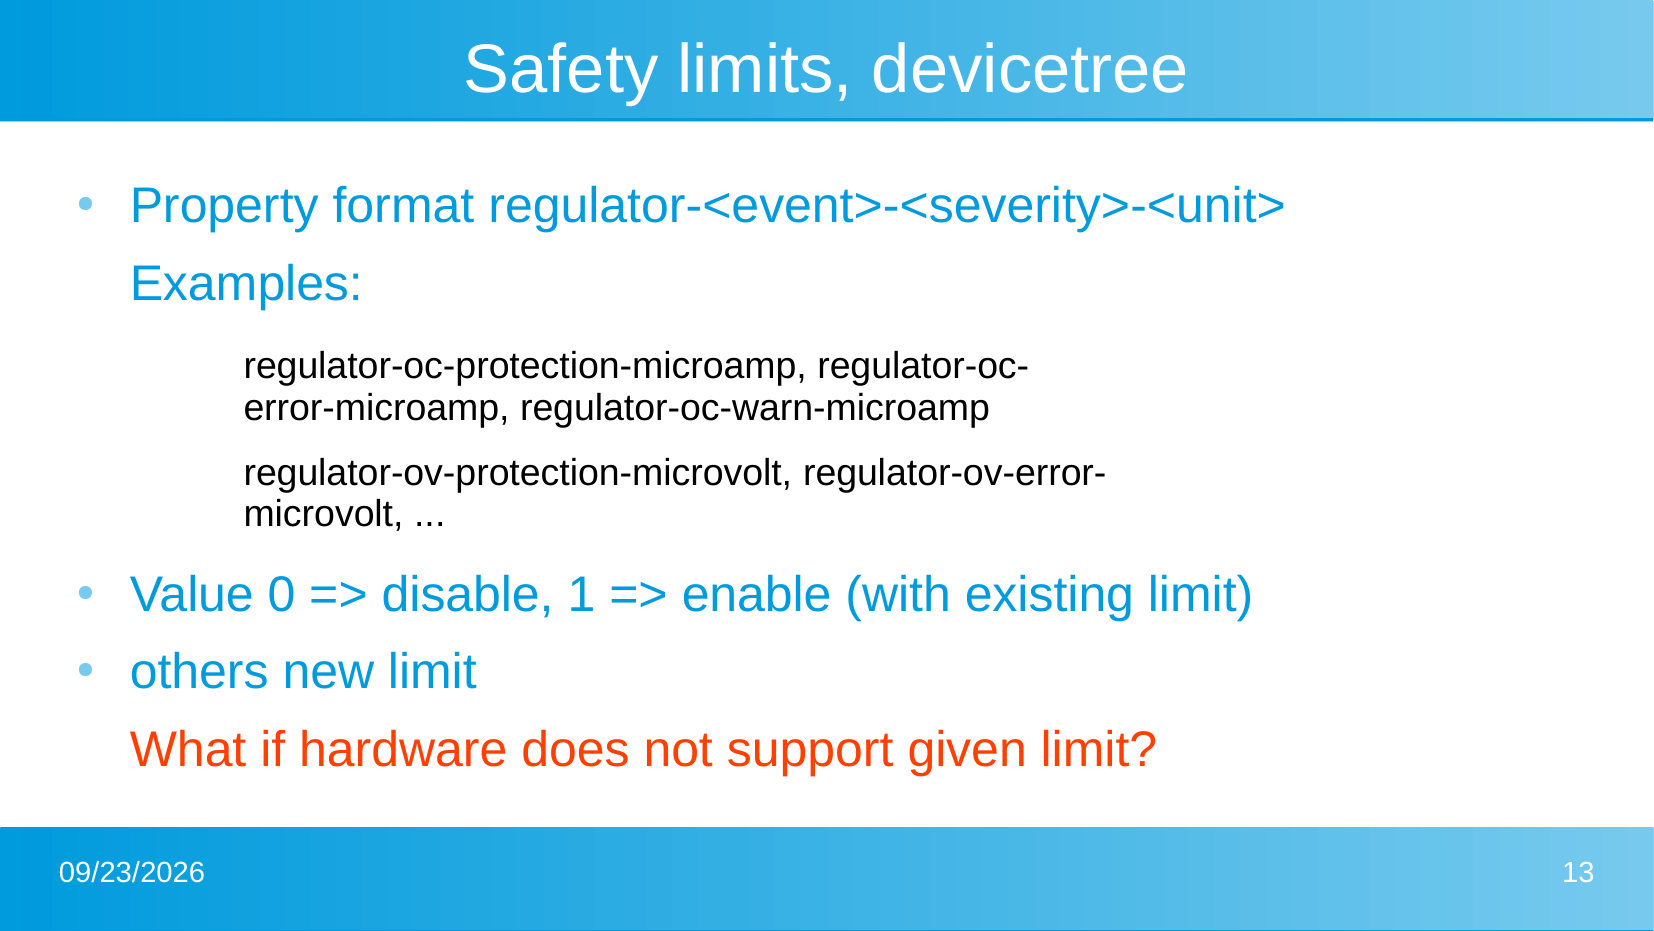

# Safety limits, devicetree
Property format regulator-<event>-<severity>-<unit>
Examples:
Value 0 => disable, 1 => enable (with existing limit)
others new limit
What if hardware does not support given limit?
regulator-oc-protection-microamp, regulator-oc-error-microamp, regulator-oc-warn-microamp
regulator-ov-protection-microvolt, regulator-ov-error-microvolt, ...
13